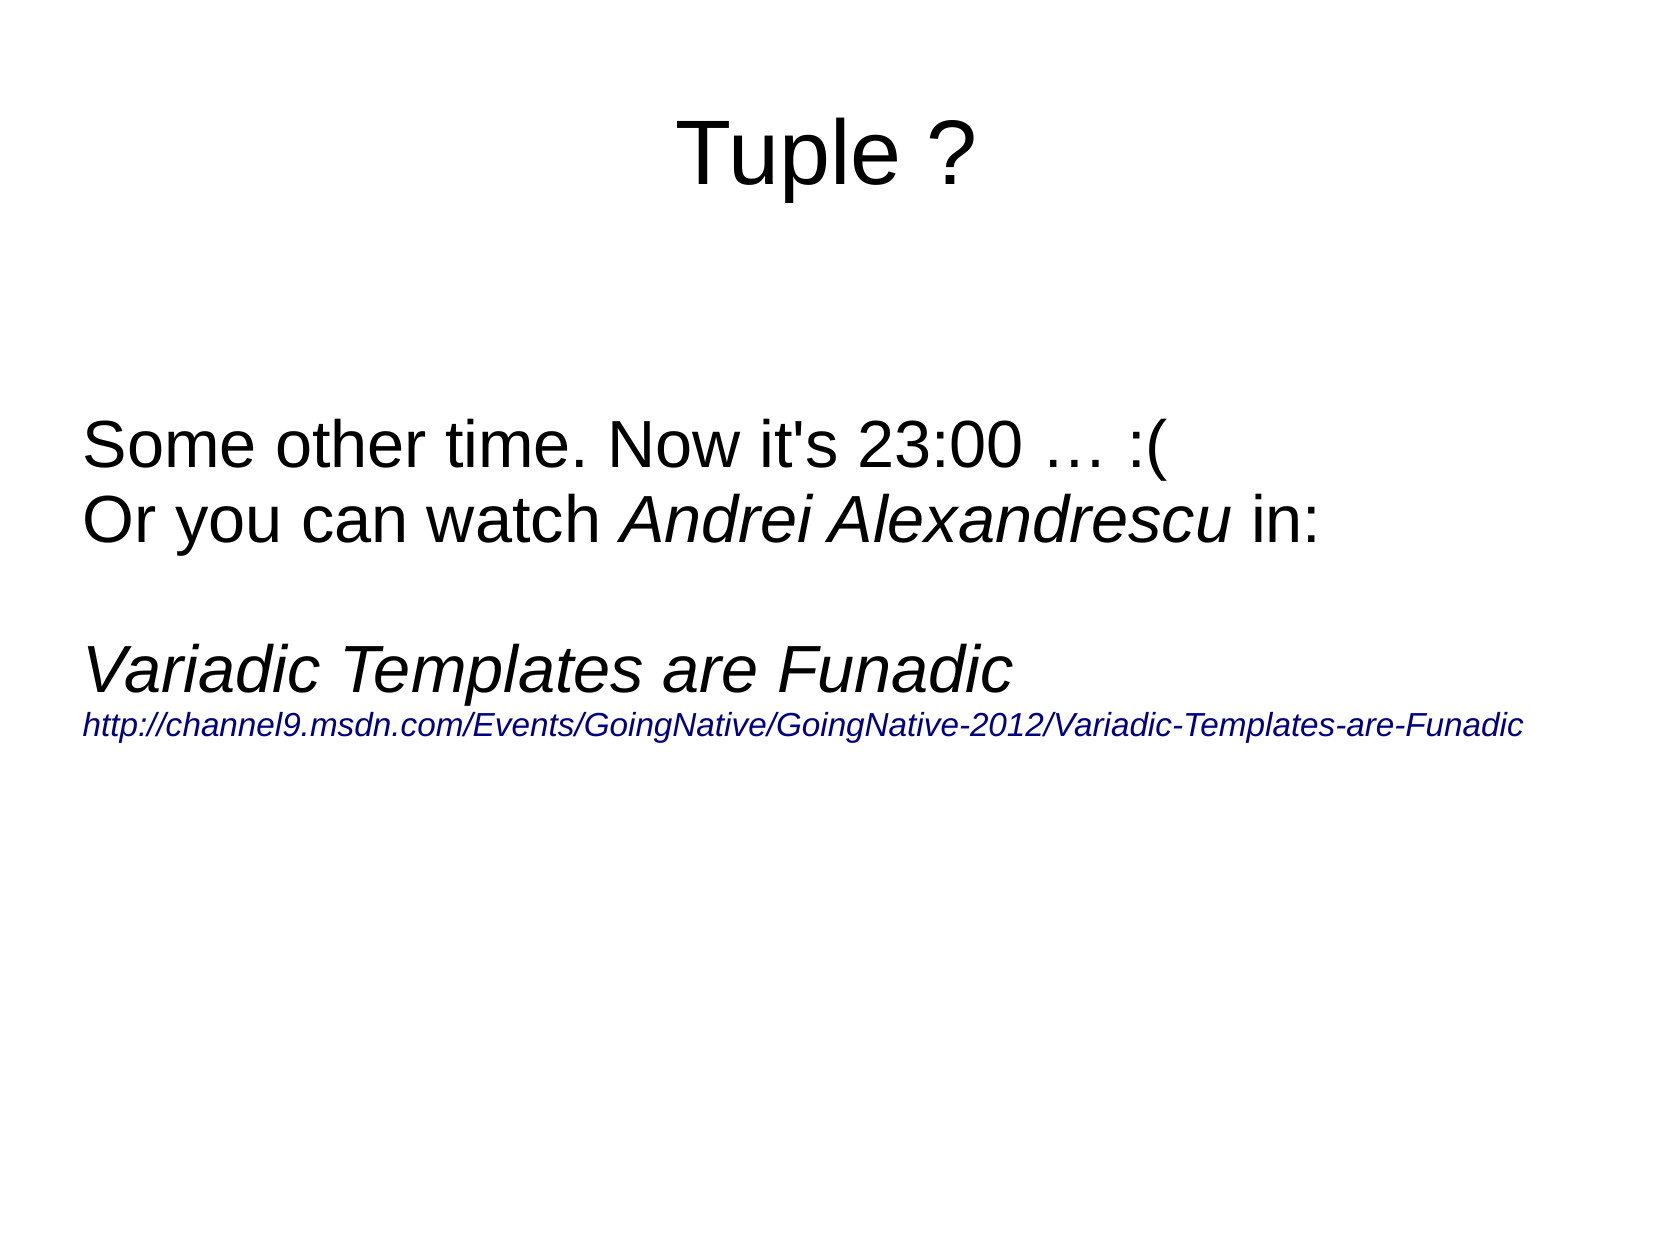

# Tuple ?
Some other time. Now it's 23:00 … :(
Or you can watch Andrei Alexandrescu in:
Variadic Templates are Funadic
http://channel9.msdn.com/Events/GoingNative/GoingNative-2012/Variadic-Templates-are-Funadic